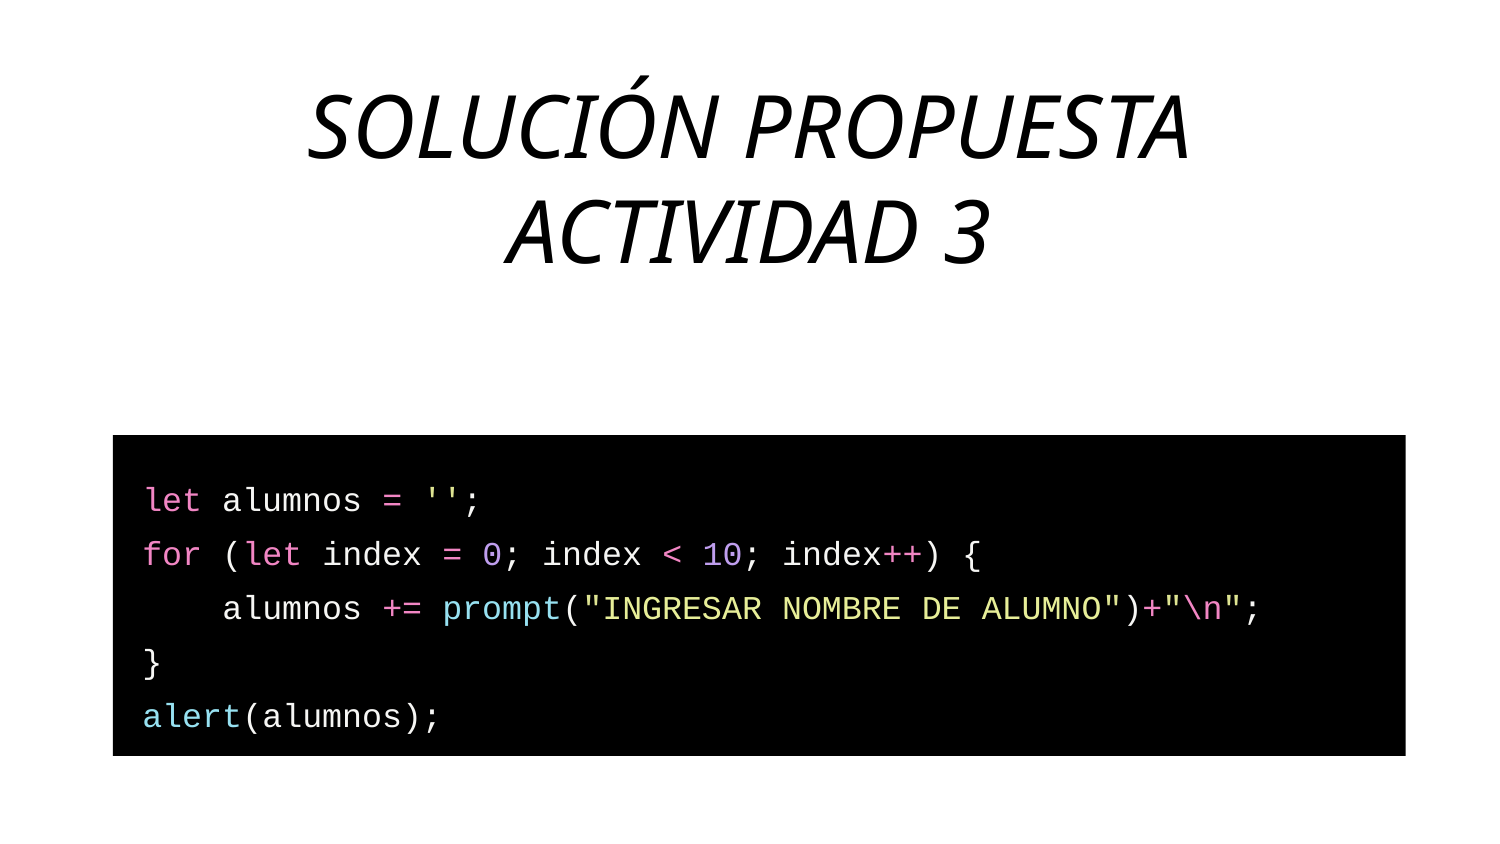

SOLUCIÓN PROPUESTA ACTIVIDAD 3
let alumnos = '';
for (let index = 0; index < 10; index++) {
 alumnos += prompt("INGRESAR NOMBRE DE ALUMNO")+"\n";
}
alert(alumnos);